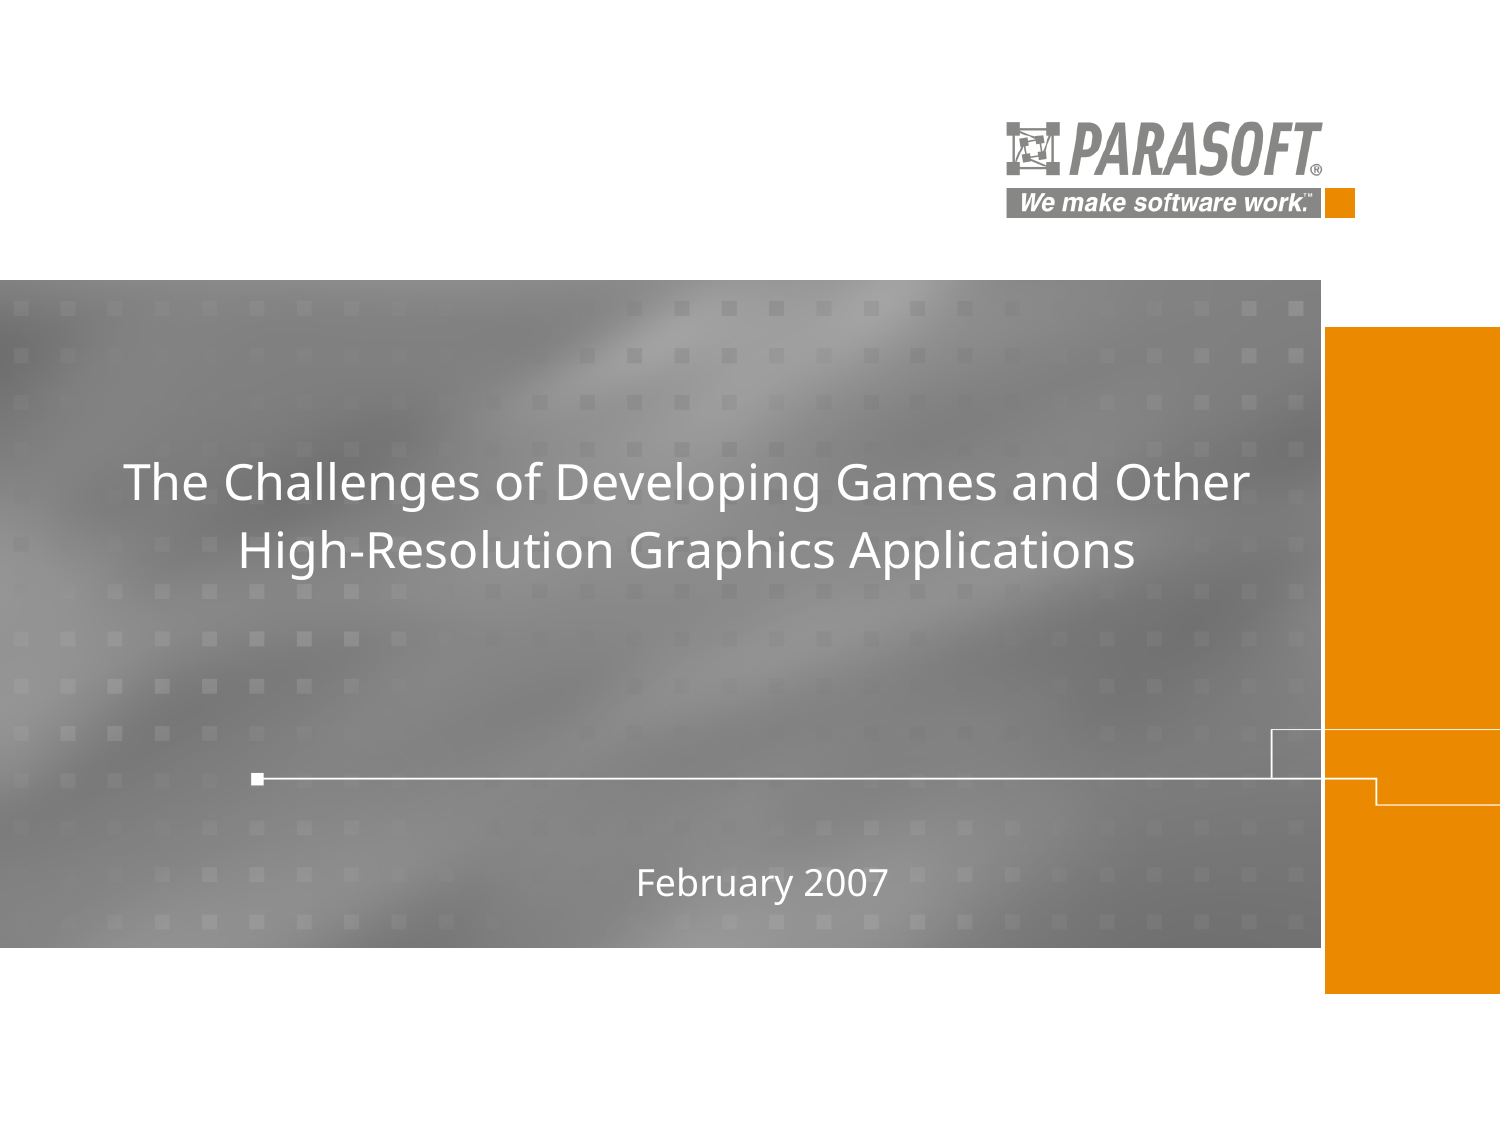

# The Challenges of Developing Games and Other High-Resolution Graphics Applications
February 2007